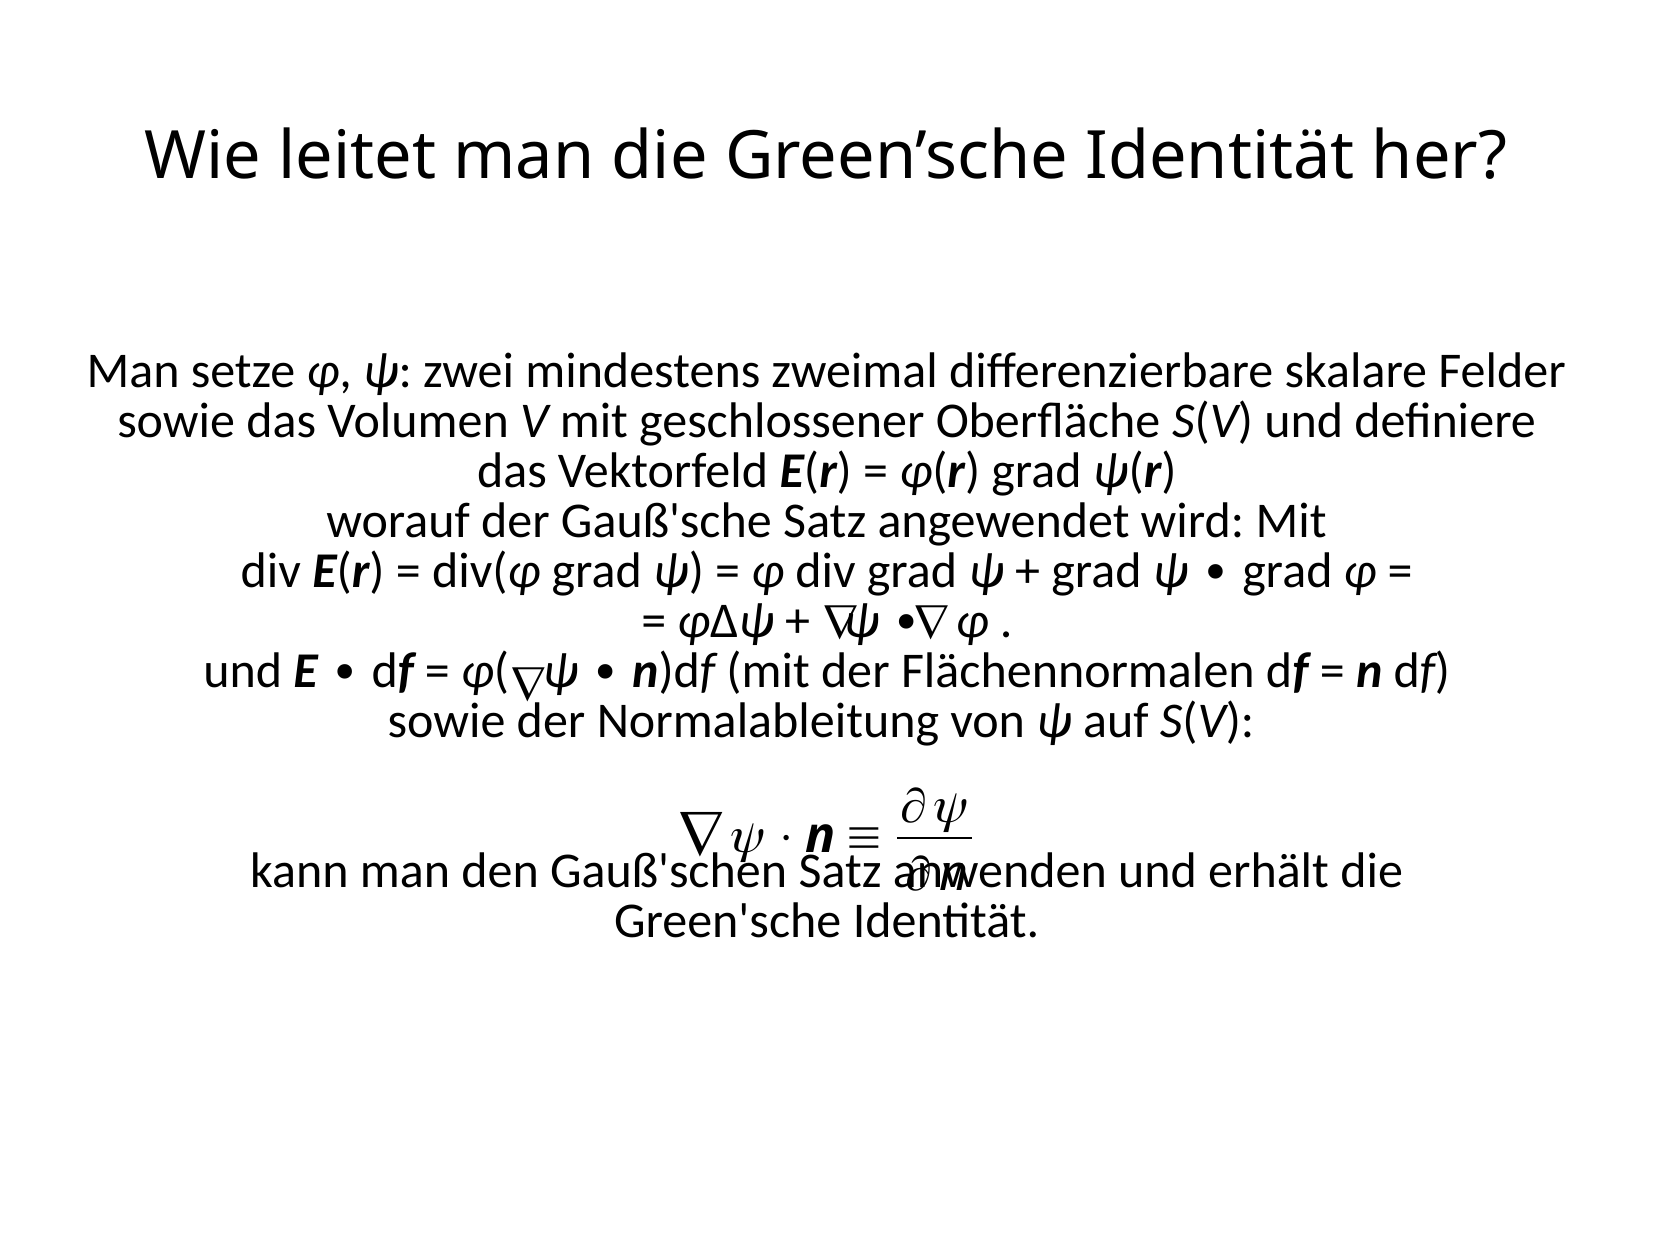

# Wie leitet man die Green’sche Identität her?
Man setze φ, ψ: zwei mindestens zweimal differenzierbare skalare Felder sowie das Volumen V mit geschlossener Oberfläche S(V) und definiere das Vektorfeld E(r) = φ(r) grad ψ(r)
worauf der Gauß'sche Satz angewendet wird: Mit div E(r) = div(φ grad ψ) = φ div grad ψ + grad ψ ∙ grad φ =
= φ∆ψ +   ψ ∙   φ .
und E ∙ df = φ(   ψ ∙ n)df (mit der Flächennormalen df = n df)
sowie der Normalableitung von ψ auf S(V):
kann man den Gauß'schen Satz anwenden und erhält die Green'sche Identität.